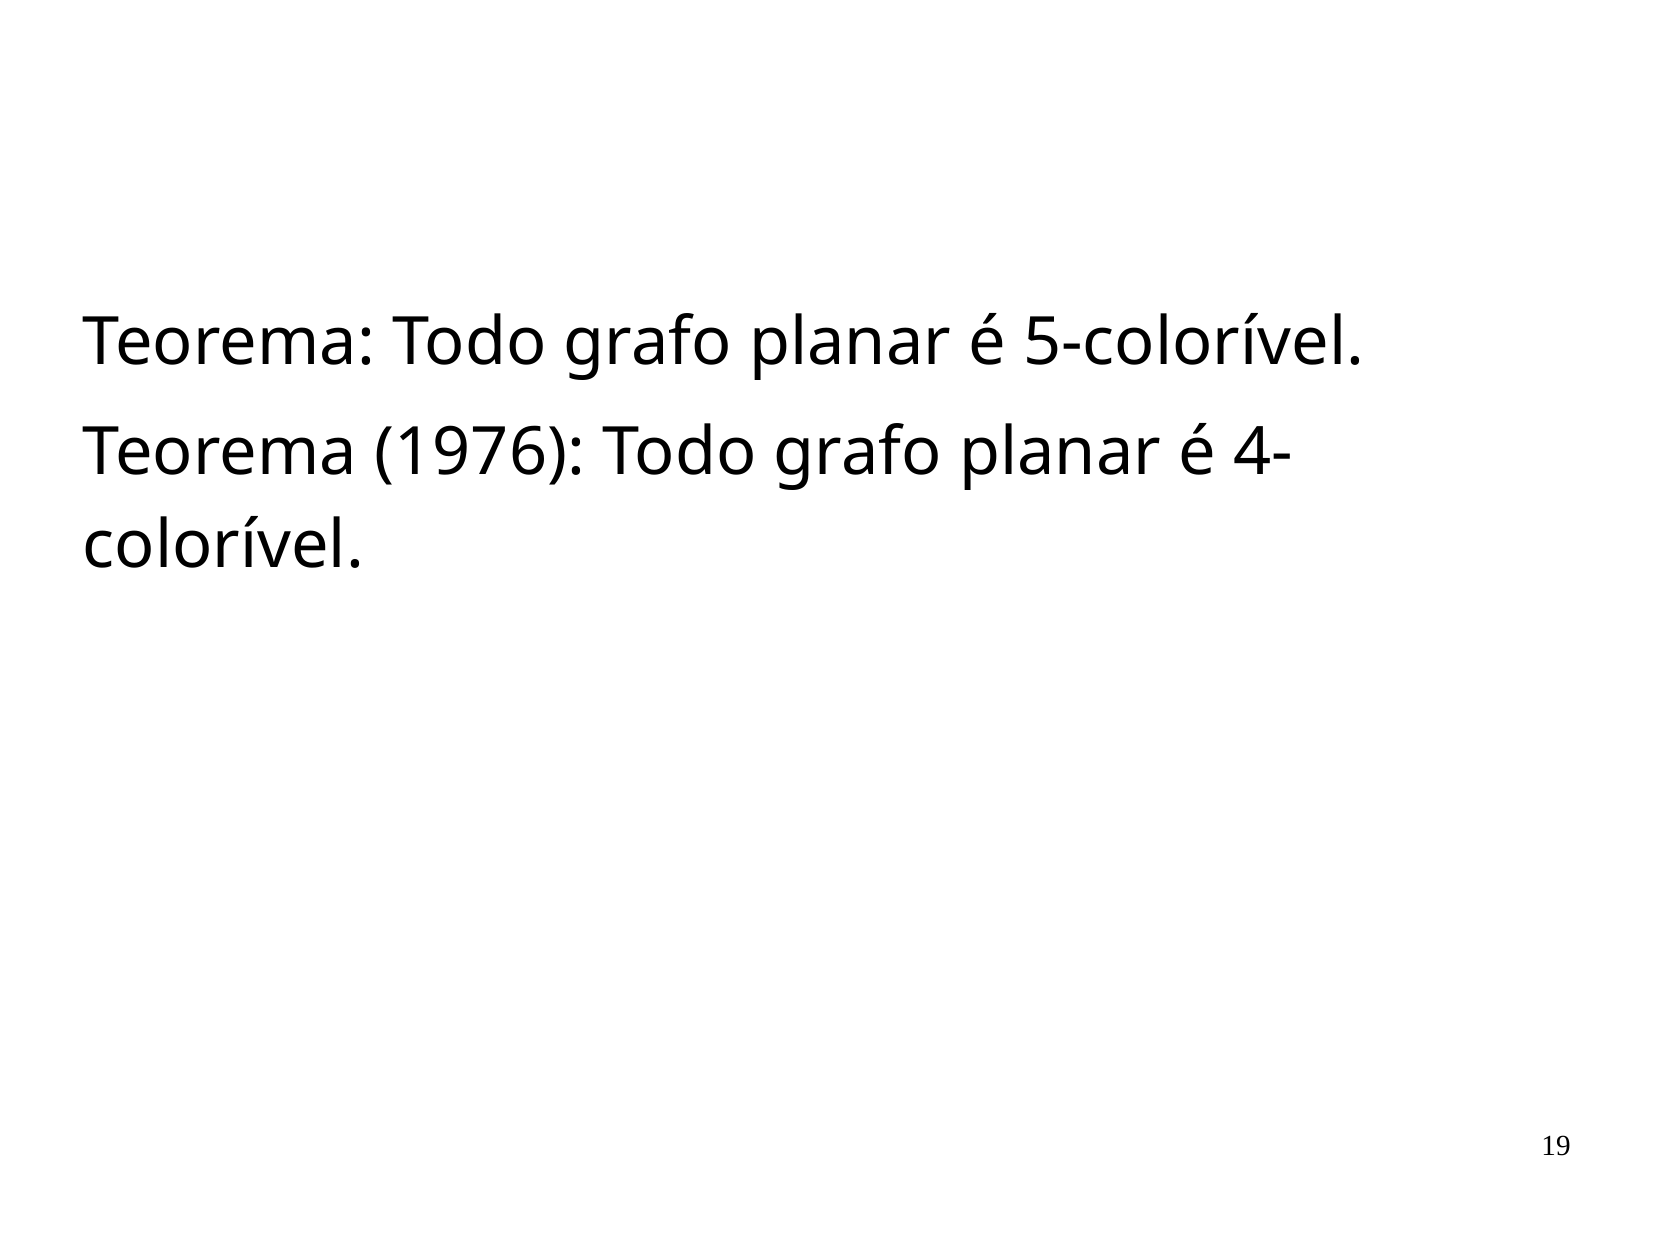

#
Teorema: Todo grafo planar é 5-colorível.
Teorema (1976): Todo grafo planar é 4-colorível.
19